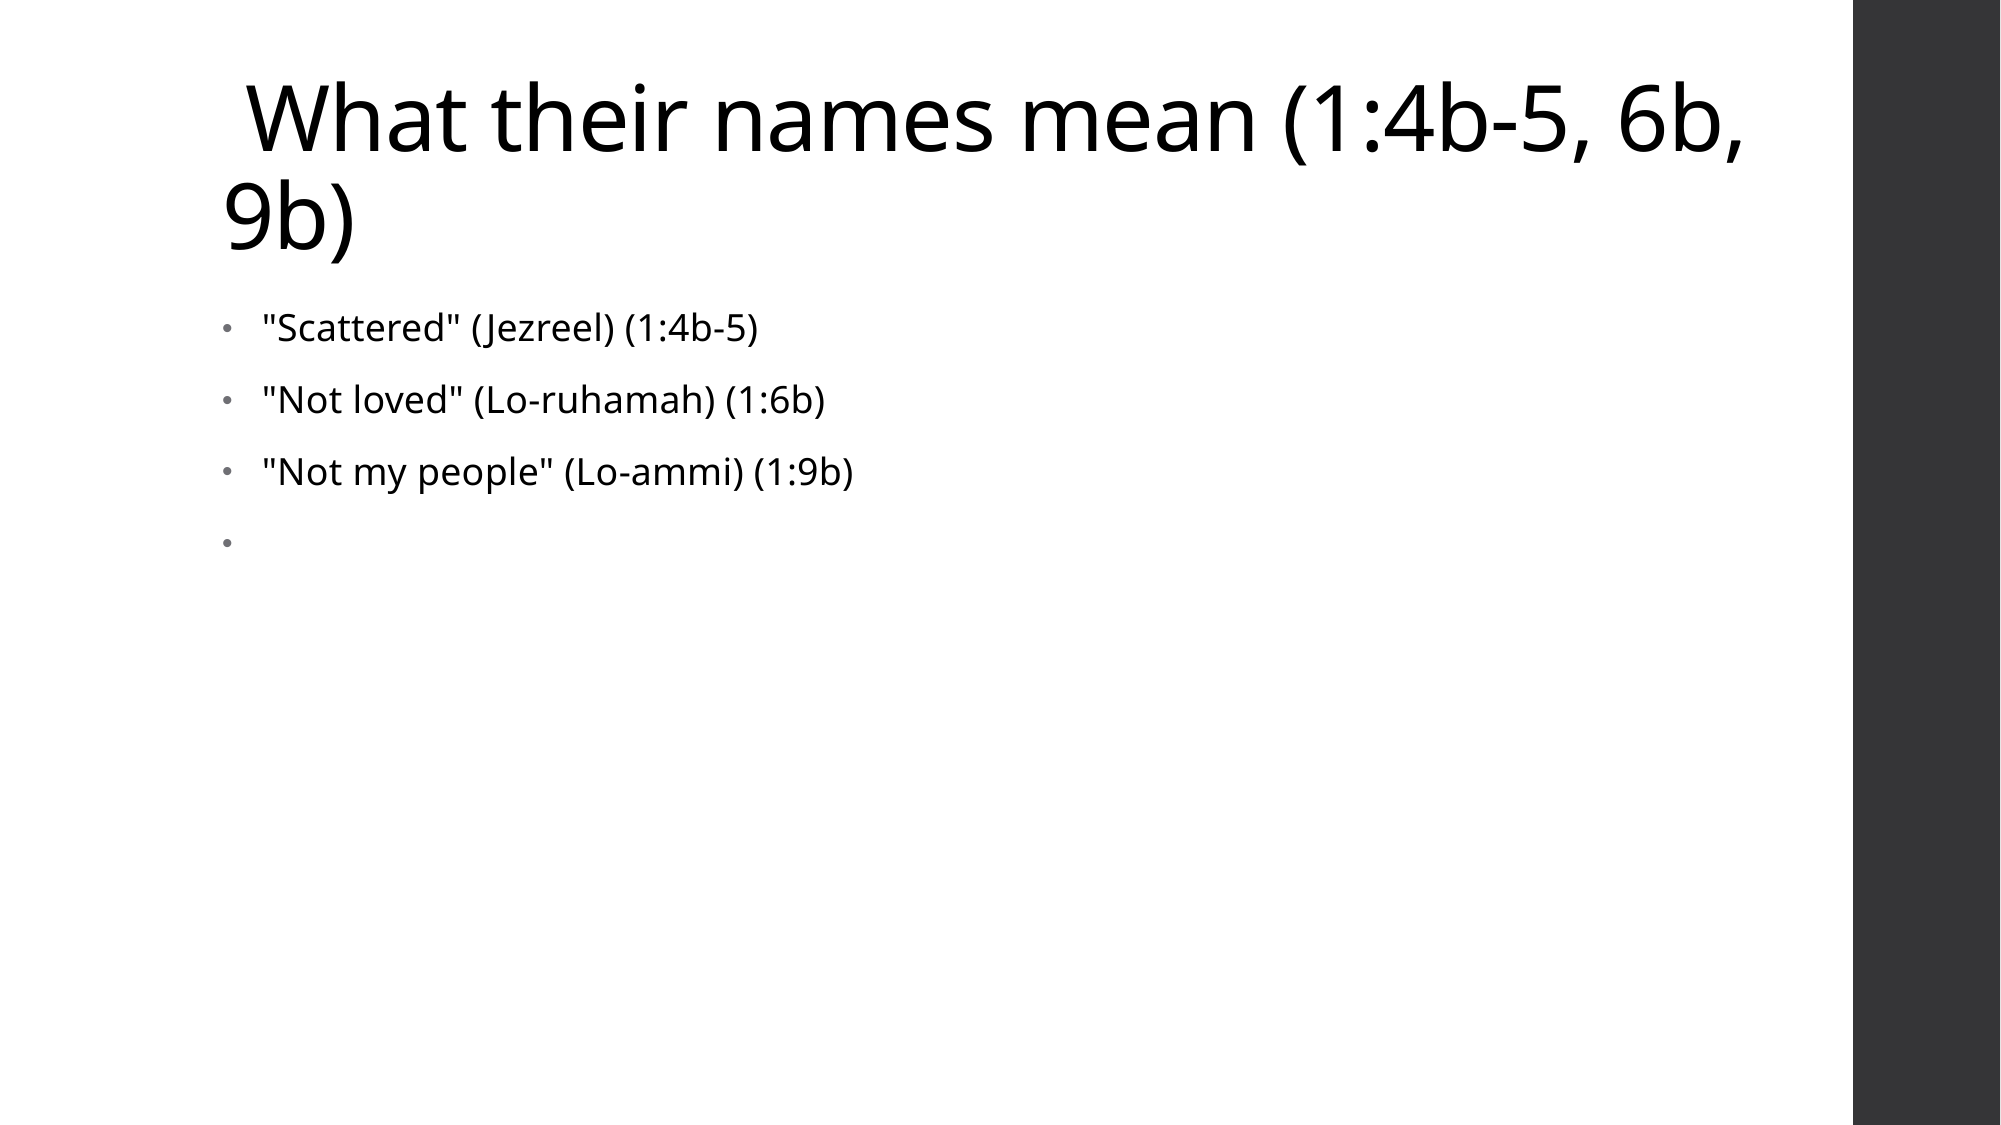

# What their names mean (1:4b-5, 6b, 9b)
 "Scattered" (Jezreel) (1:4b-5)
 "Not loved" (Lo-ruhamah) (1:6b)
 "Not my people" (Lo-ammi) (1:9b)